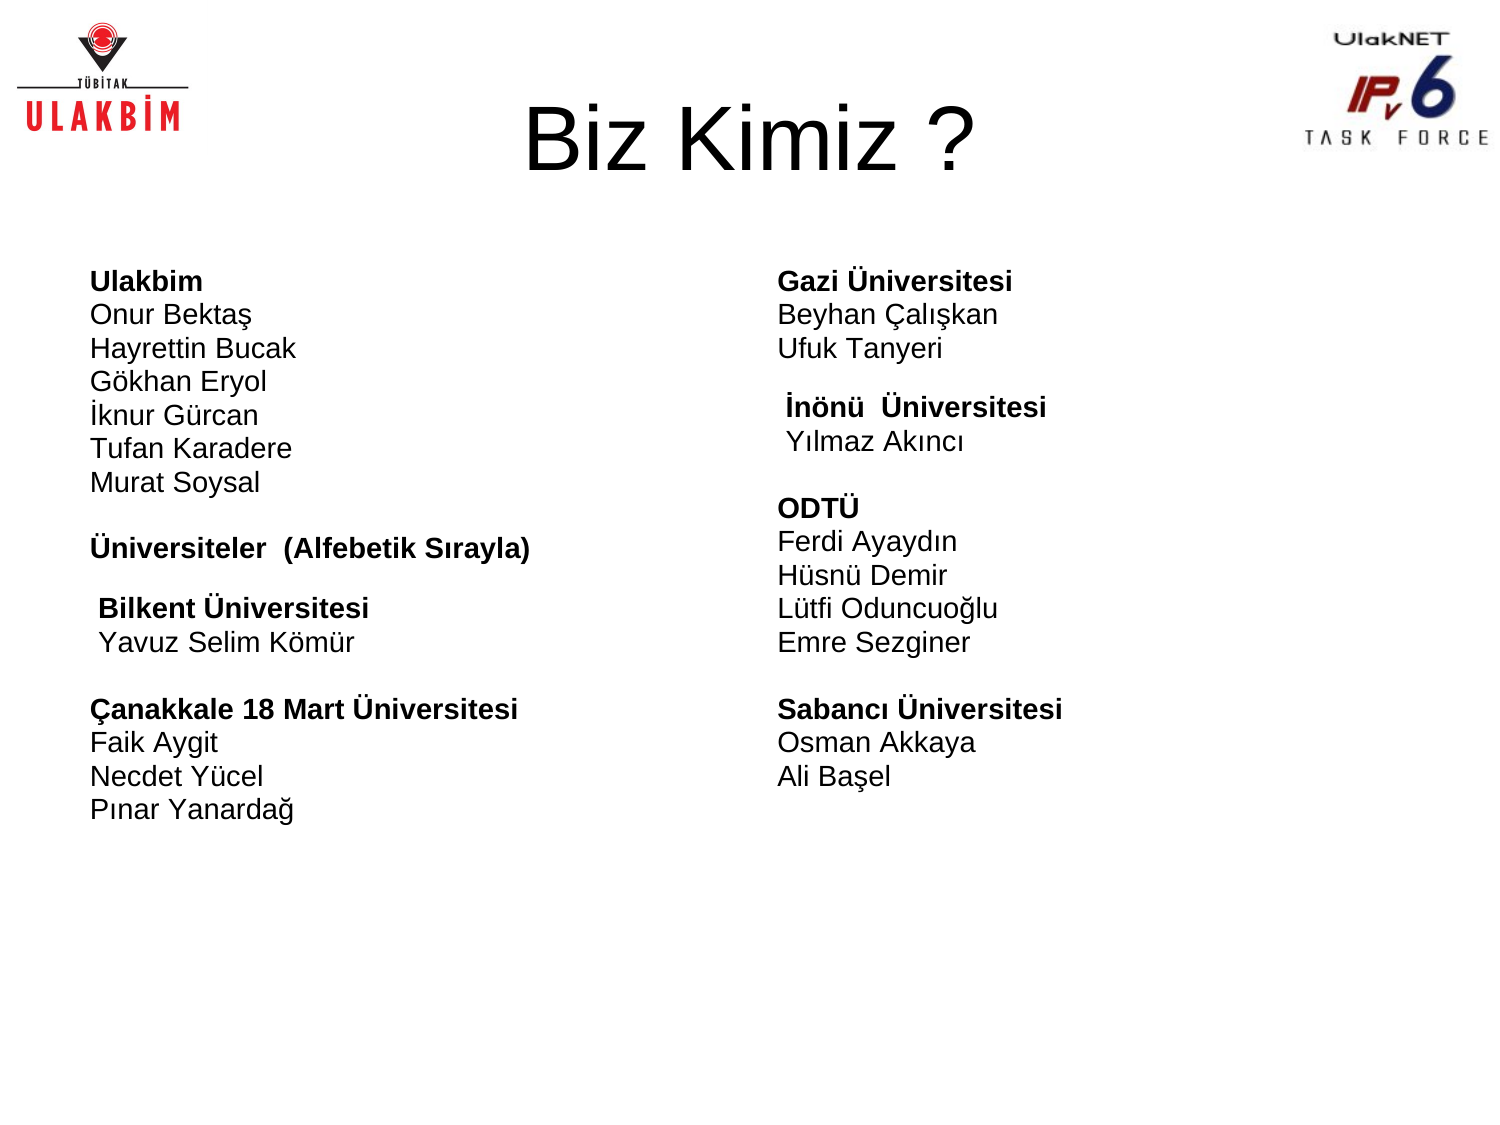

# Biz Kimiz ?
Ulakbim
Onur Bektaş
Hayrettin Bucak
Gökhan Eryol
İknur Gürcan
Tufan Karadere
Murat Soysal
Üniversiteler  (Alfebetik Sırayla)
 Bilkent Üniversitesi
 Yavuz Selim Kömür
Çanakkale 18 Mart Üniversitesi
Faik Aygit
Necdet Yücel
Pınar Yanardağ
Gazi Üniversitesi
Beyhan Çalışkan
Ufuk Tanyeri
 İnönü  Üniversitesi
 Yılmaz Akıncı
ODTÜ
Ferdi Ayaydın
Hüsnü Demir
Lütfi Oduncuoğlu
Emre Sezginer
Sabancı Üniversitesi
Osman Akkaya
Ali Başel